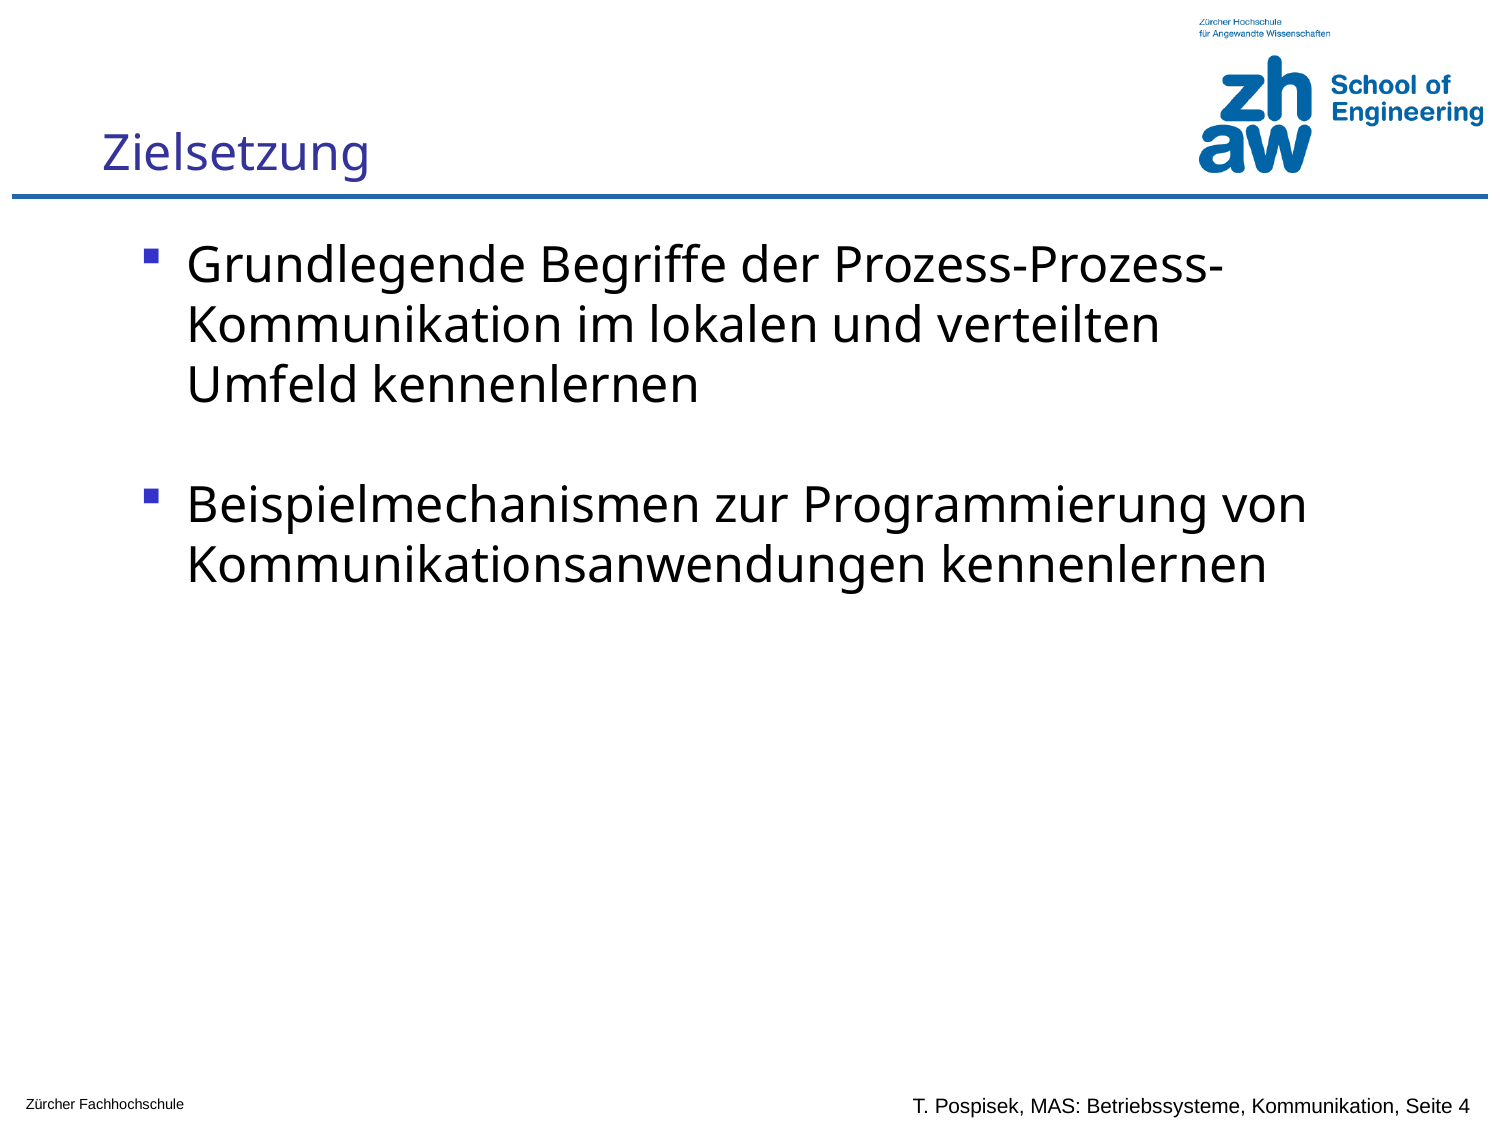

# Zielsetzung
Grundlegende Begriffe der Prozess-Prozess-Kommunikation im lokalen und verteilten Umfeld kennenlernen
Beispielmechanismen zur Programmierung von Kommunikationsanwendungen kennenlernen